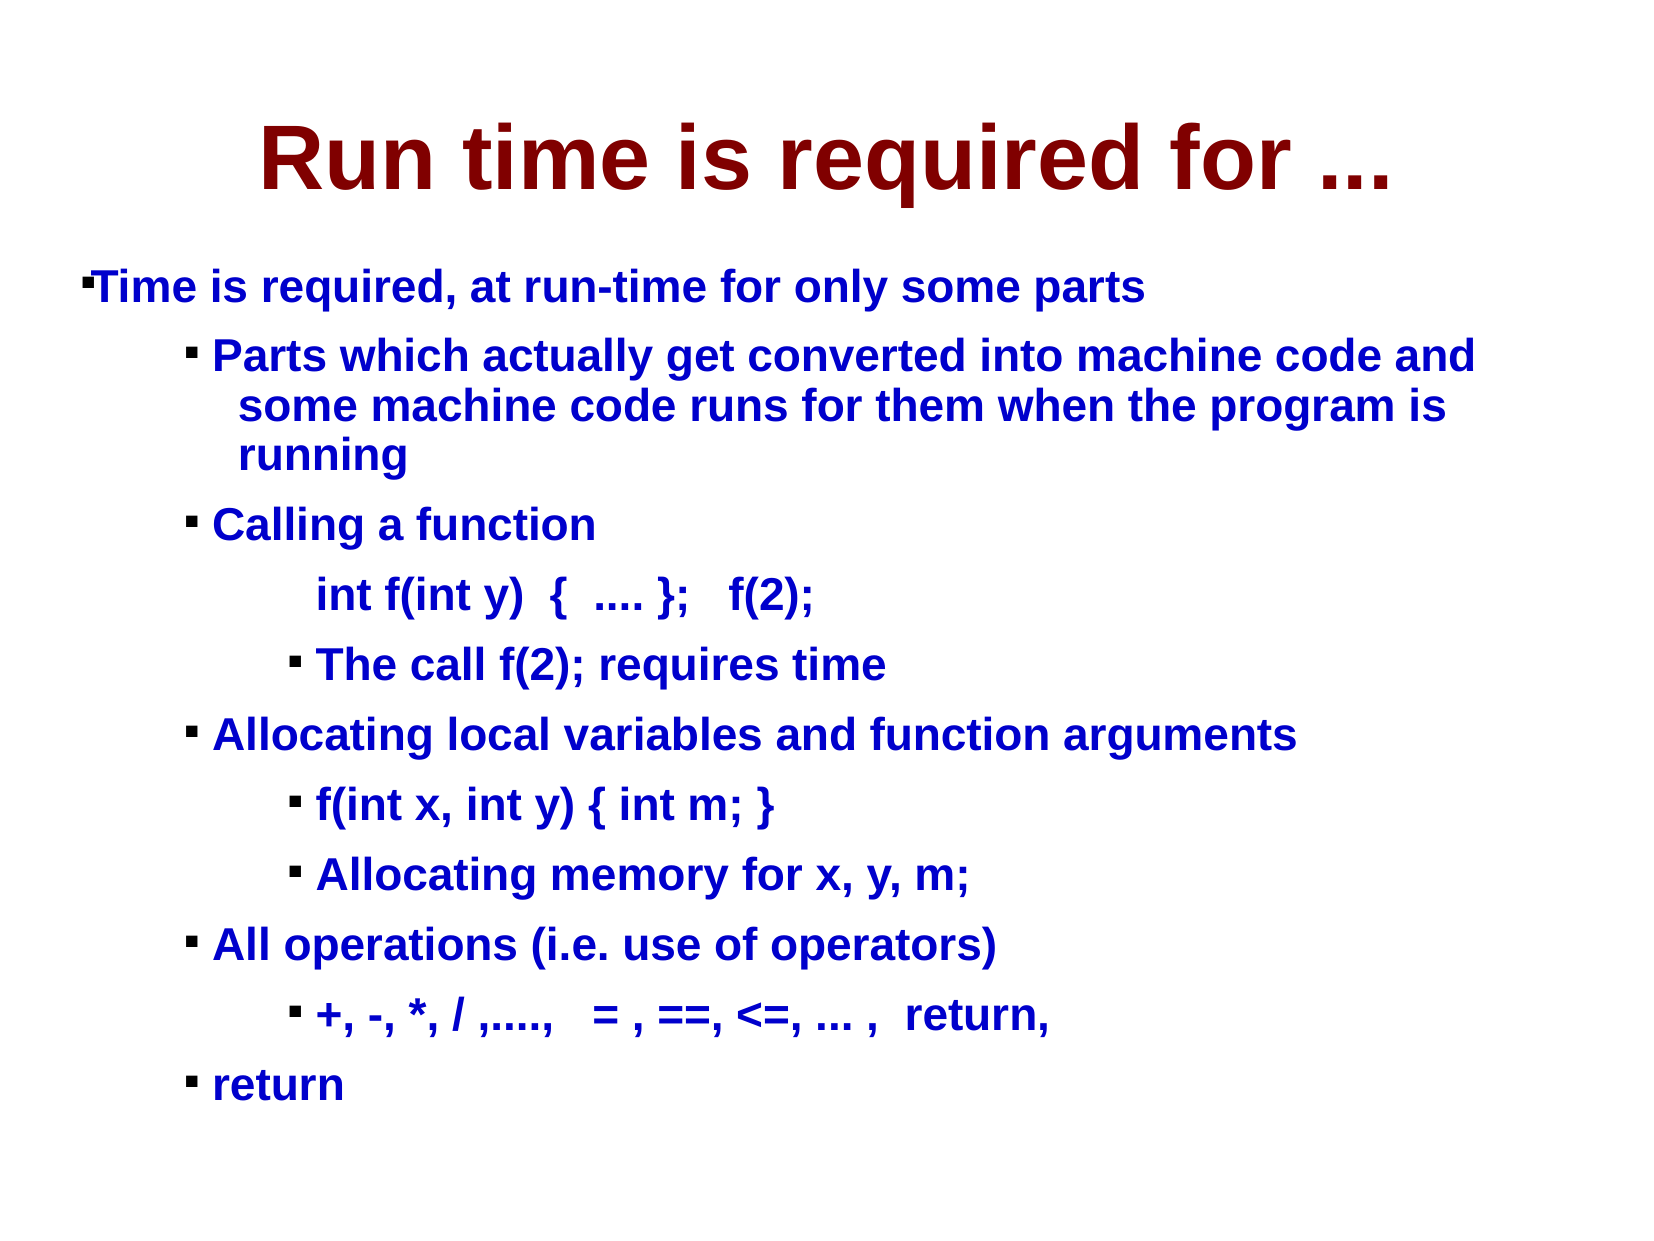

# Run time is required for ...
Time is required, at run-time for only some parts
Parts which actually get converted into machine code and some machine code runs for them when the program is running
Calling a function
int f(int y) { .... }; f(2);
The call f(2); requires time
Allocating local variables and function arguments
f(int x, int y) { int m; }
Allocating memory for x, y, m;
All operations (i.e. use of operators)
+, -, *, / ,...., = , ==, <=, ... , return,
return